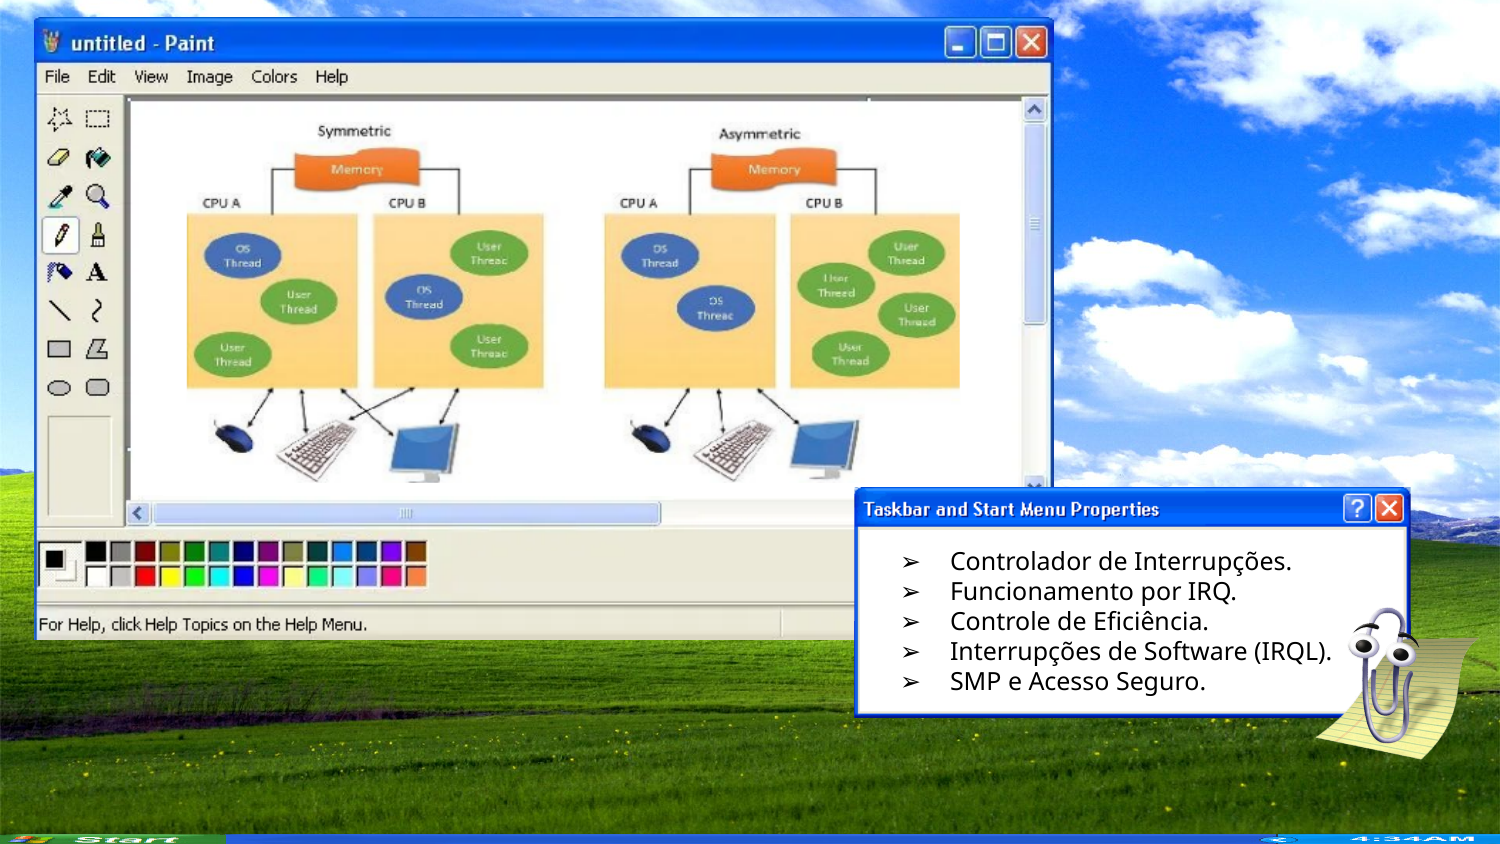

Controlador de Interrupções.
Funcionamento por IRQ.
Controle de Eficiência.
Interrupções de Software (IRQL).
SMP e Acesso Seguro.